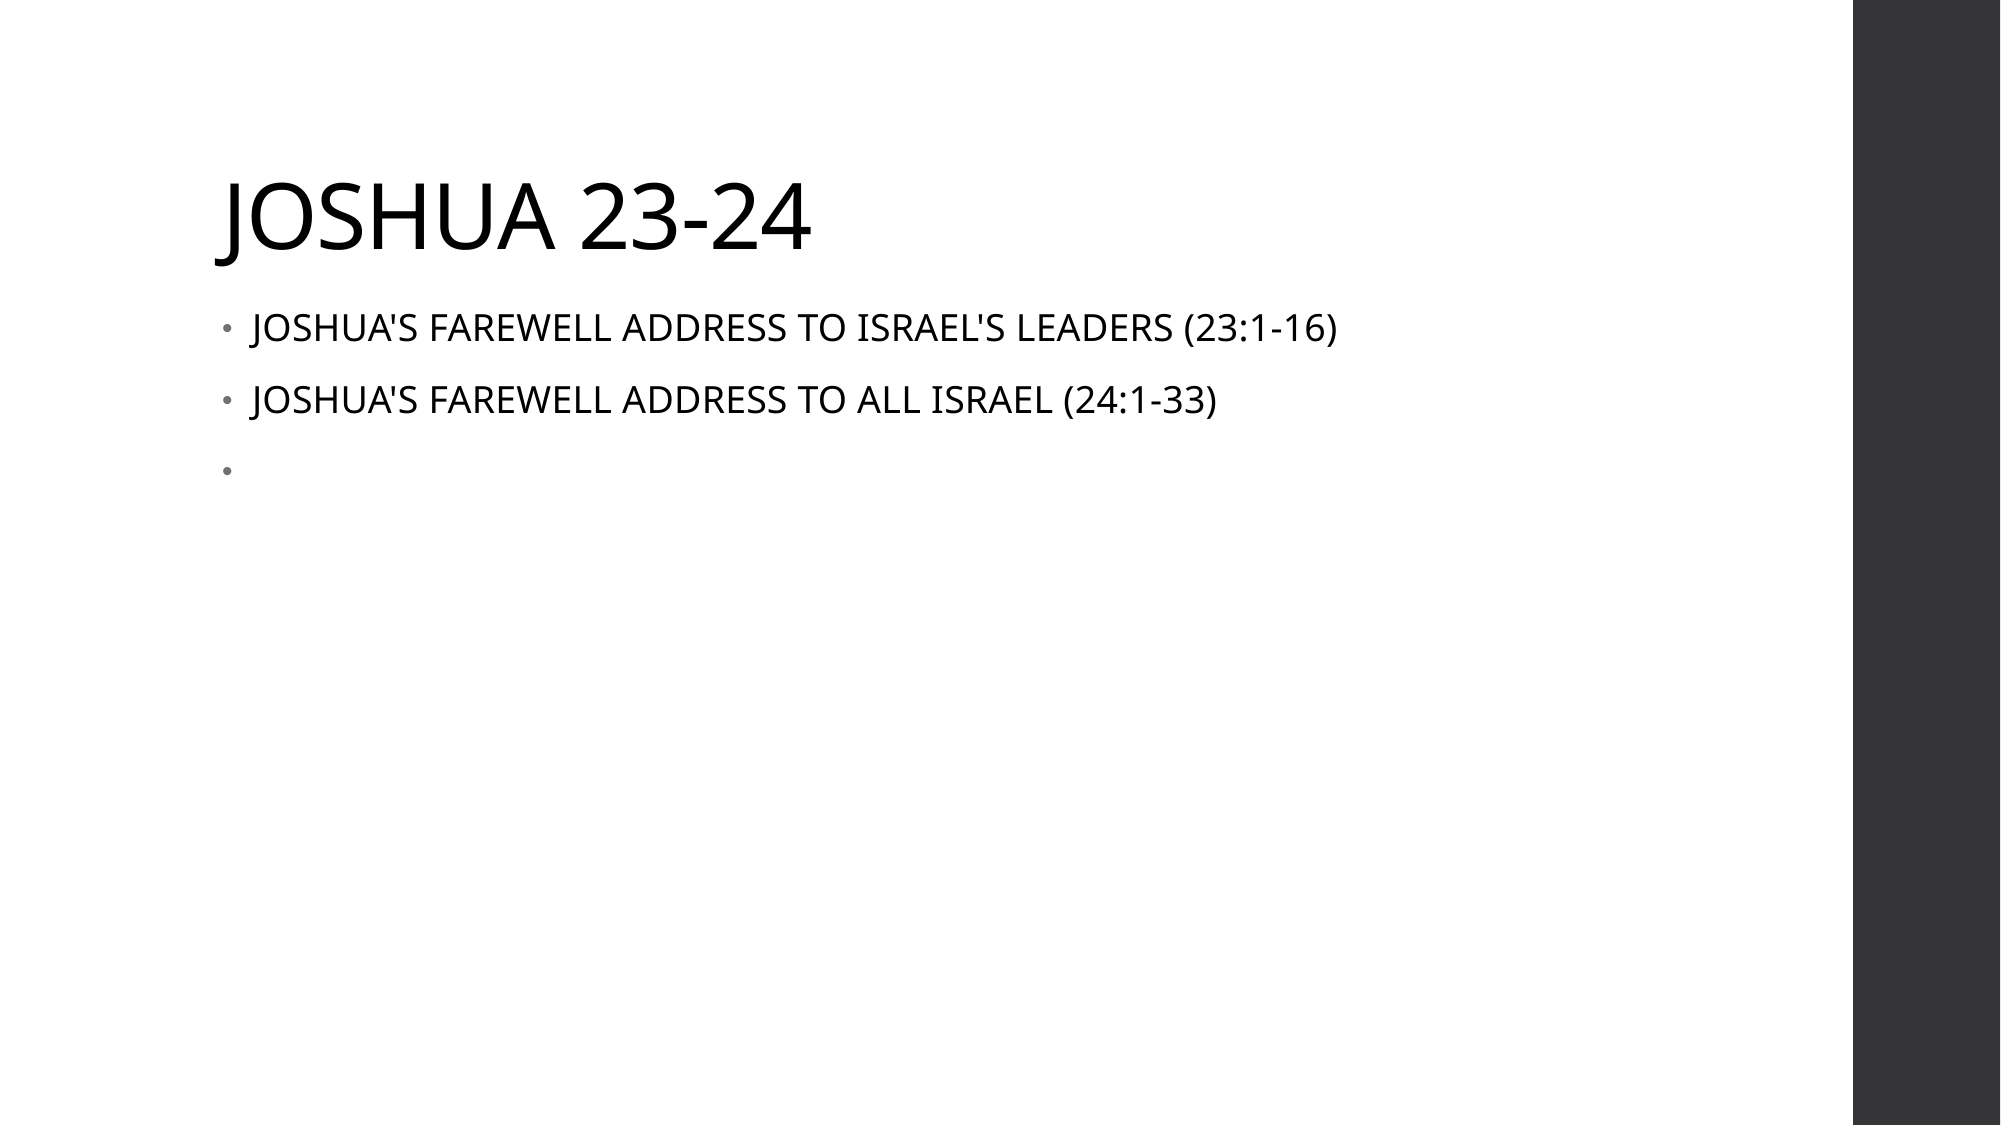

# JOSHUA 23-24
JOSHUA'S FAREWELL ADDRESS TO ISRAEL'S LEADERS (23:1-16)
JOSHUA'S FAREWELL ADDRESS TO ALL ISRAEL (24:1-33)